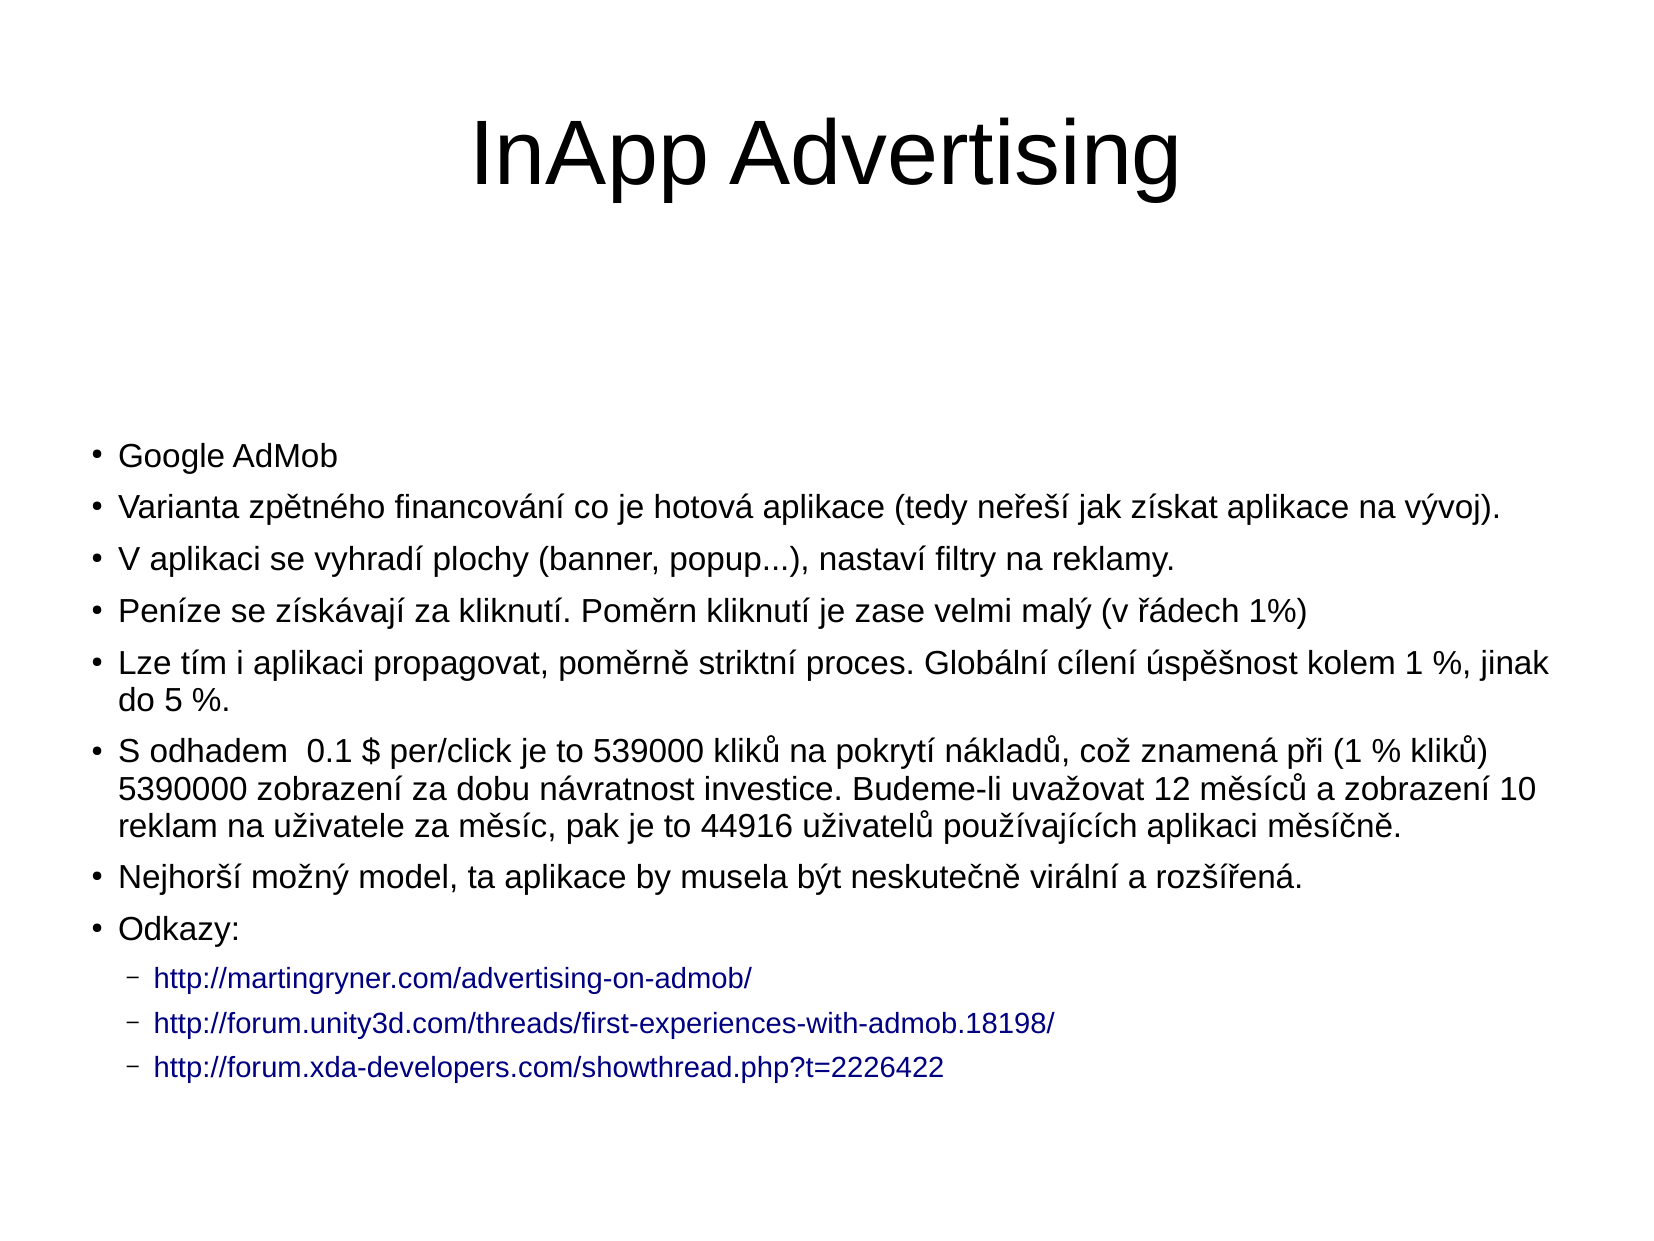

# InApp Advertising
Google AdMob
Varianta zpětného financování co je hotová aplikace (tedy neřeší jak získat aplikace na vývoj).
V aplikaci se vyhradí plochy (banner, popup...), nastaví filtry na reklamy.
Peníze se získávají za kliknutí. Poměrn kliknutí je zase velmi malý (v řádech 1%)
Lze tím i aplikaci propagovat, poměrně striktní proces. Globální cílení úspěšnost kolem 1 %, jinak do 5 %.
S odhadem 0.1 $ per/click je to 539000 kliků na pokrytí nákladů, což znamená při (1 % kliků) 5390000 zobrazení za dobu návratnost investice. Budeme-li uvažovat 12 měsíců a zobrazení 10 reklam na uživatele za měsíc, pak je to 44916 uživatelů používajících aplikaci měsíčně.
Nejhorší možný model, ta aplikace by musela být neskutečně virální a rozšířená.
Odkazy:
http://martingryner.com/advertising-on-admob/
http://forum.unity3d.com/threads/first-experiences-with-admob.18198/
http://forum.xda-developers.com/showthread.php?t=2226422